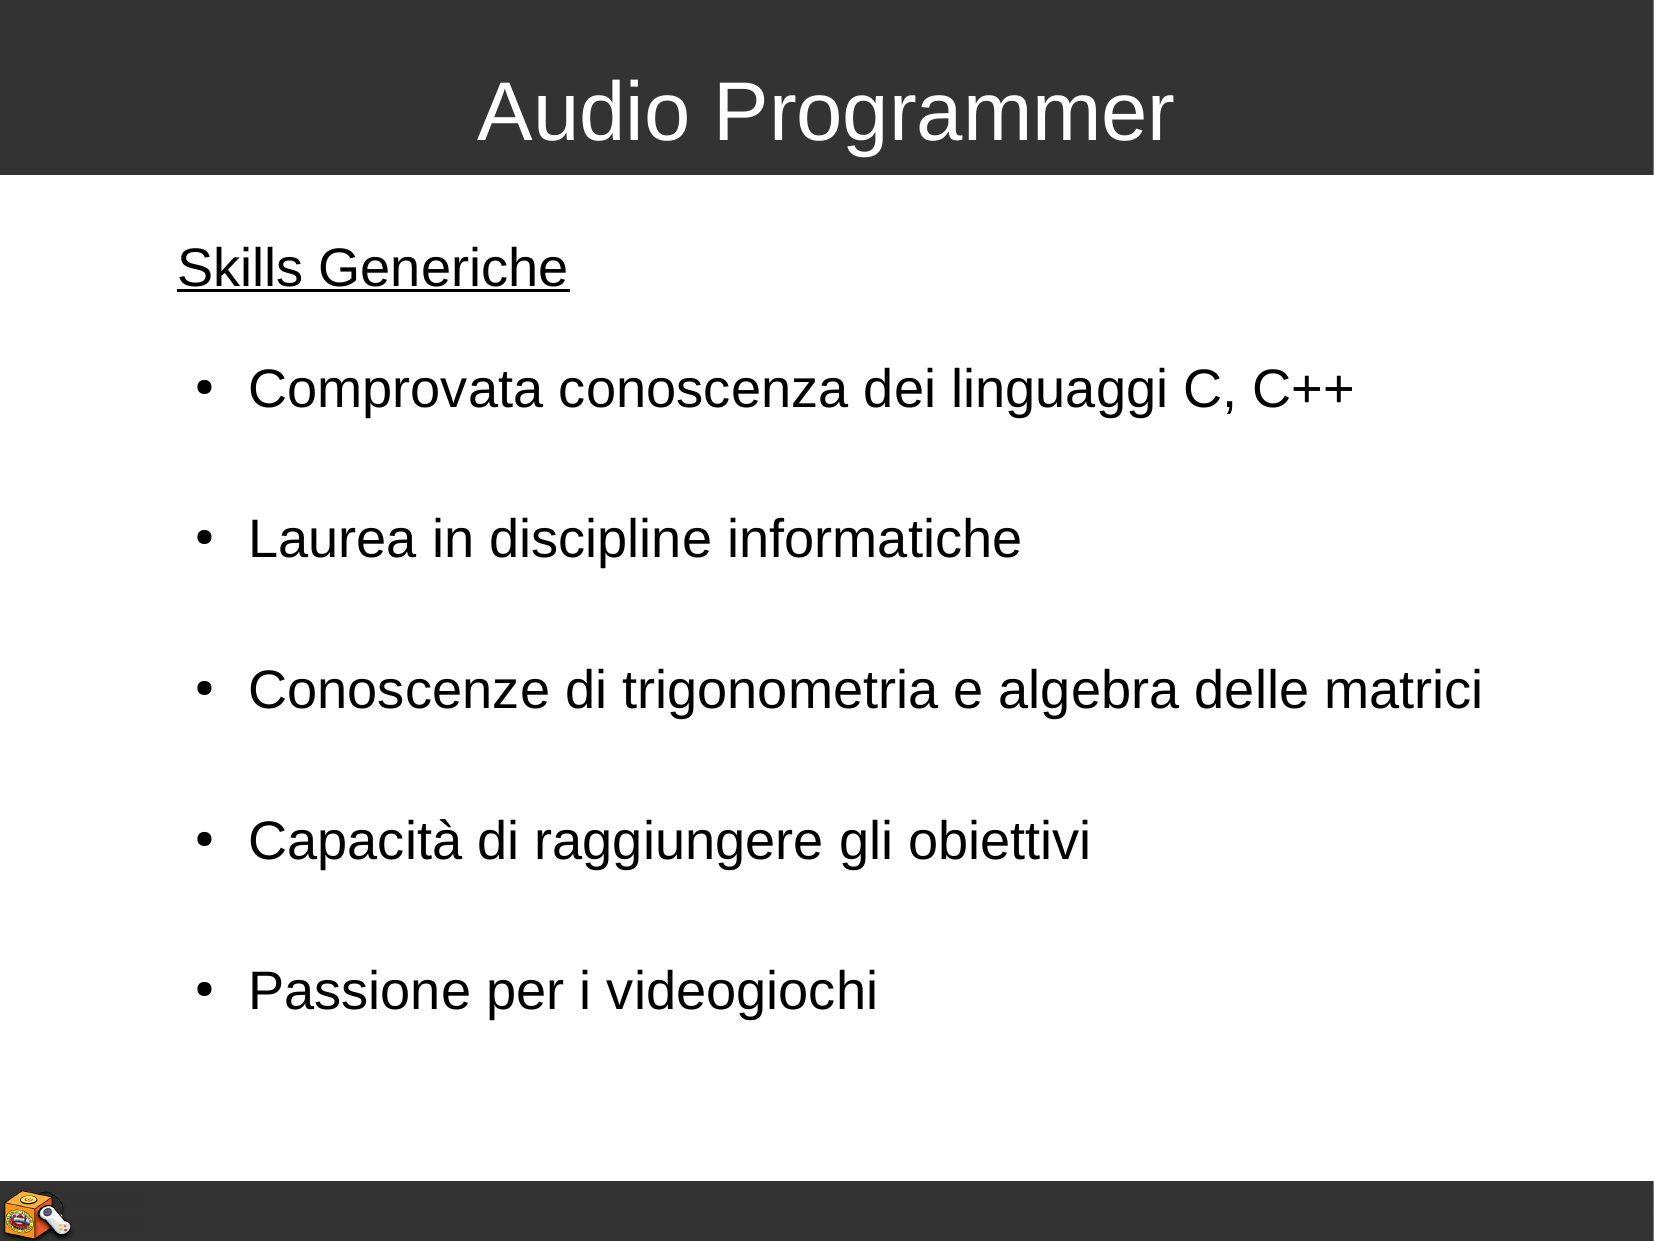

Audio Programmer
# Skills Generiche
Comprovata conoscenza dei linguaggi C, C++
Laurea in discipline informatiche
Conoscenze di trigonometria e algebra delle matrici
Capacità di raggiungere gli obiettivi
Passione per i videogiochi